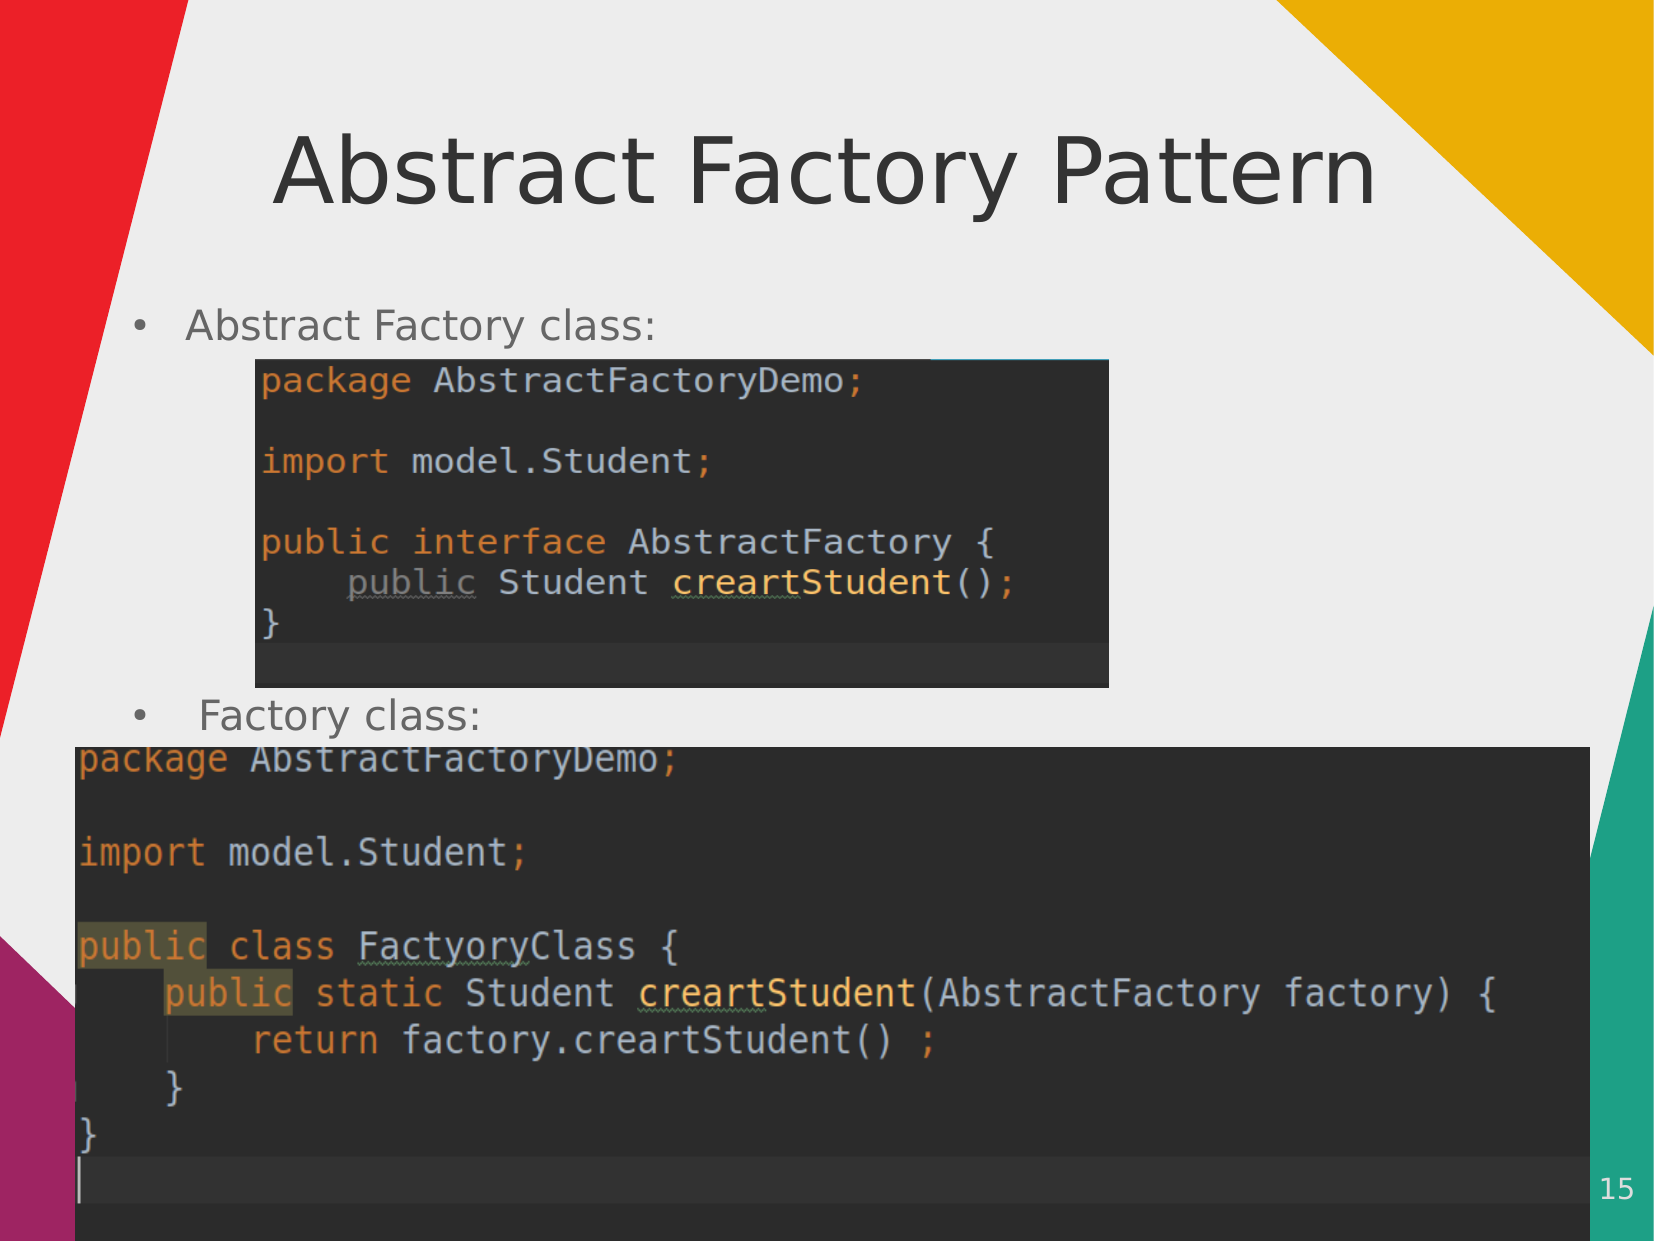

# Abstract Factory Pattern
Abstract Factory class:
 Factory class:
15